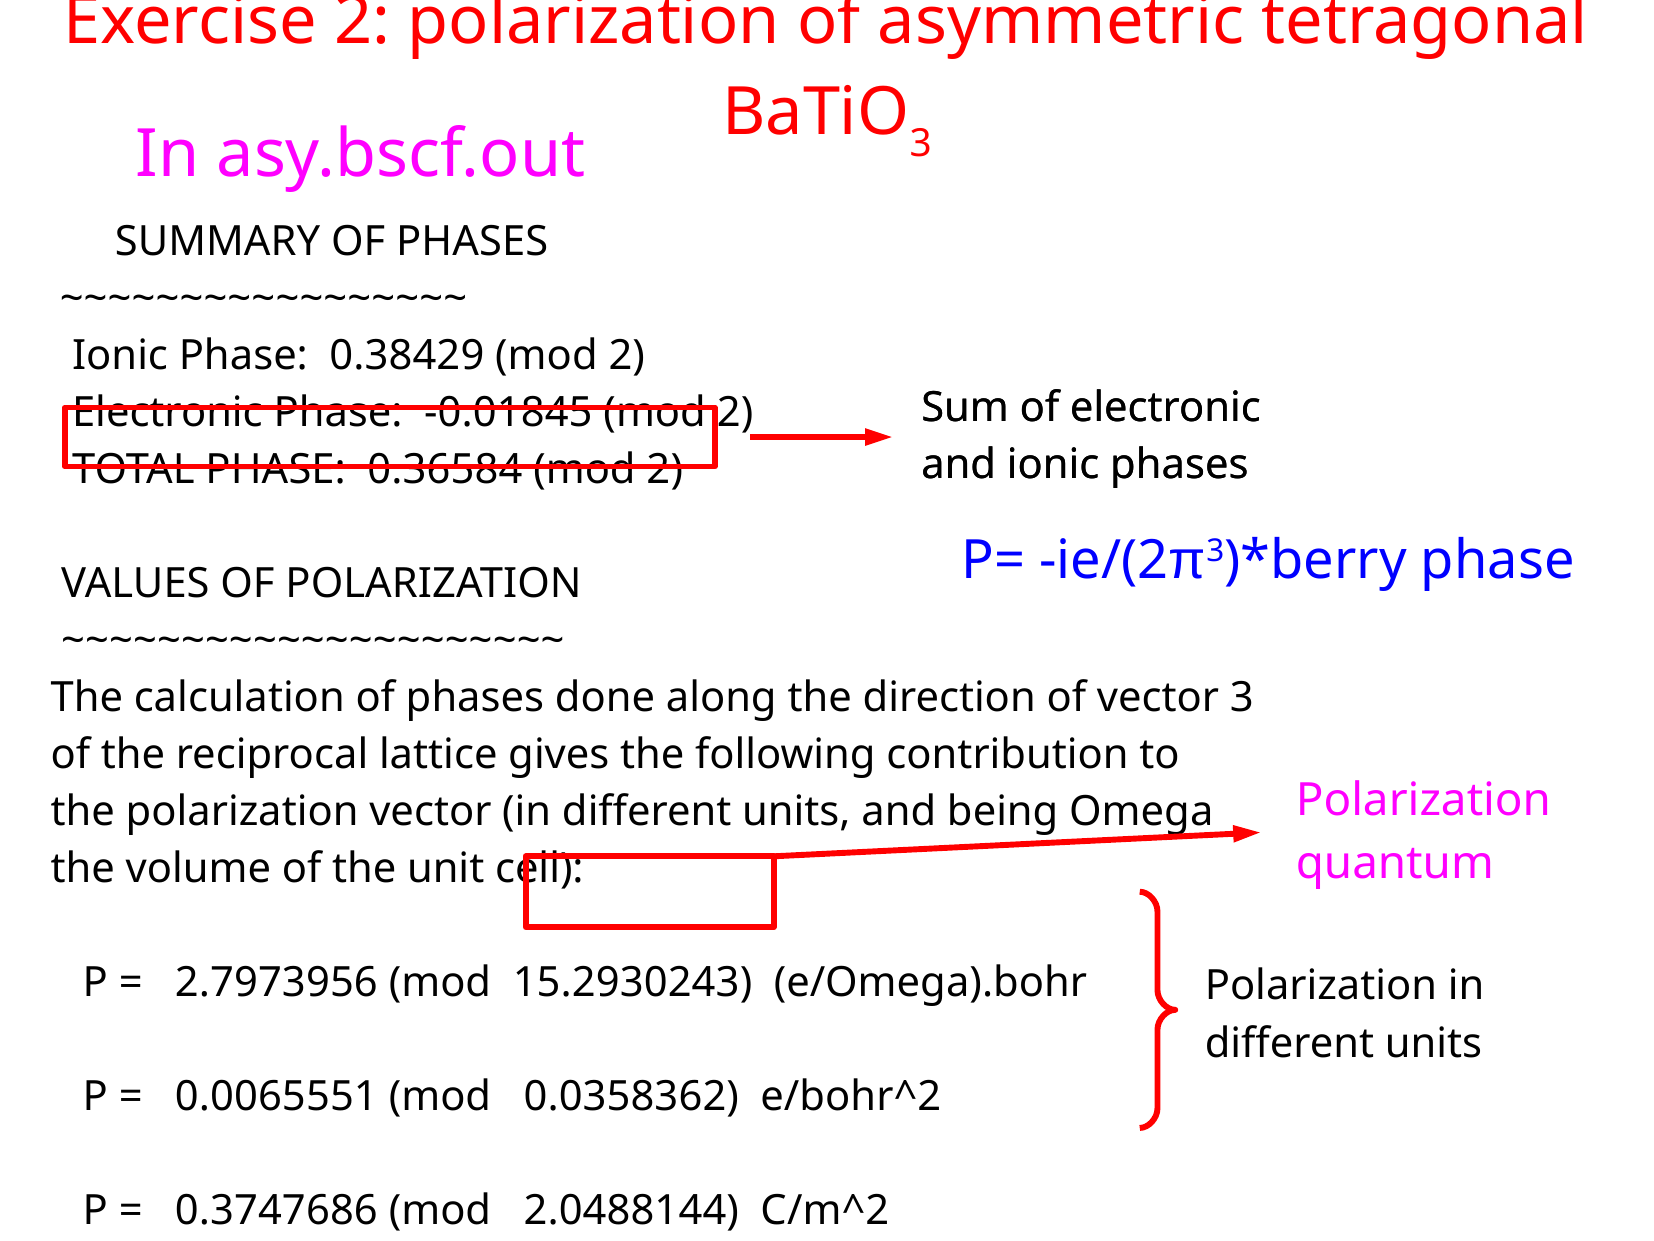

# Exercise 2: polarization of asymmetric tetragonal BaTiO3
In asy.bscf.out
 SUMMARY OF PHASES
	 ~~~~~~~~~~~~~~~~~
 Ionic Phase: 0.38429 (mod 2)
 Electronic Phase: -0.01845 (mod 2)
 TOTAL PHASE: 0.36584 (mod 2)
 VALUES OF POLARIZATION
 ~~~~~~~~~~~~~~~~~~~~~
 The calculation of phases done along the direction of vector 3
 of the reciprocal lattice gives the following contribution to
 the polarization vector (in different units, and being Omega
 the volume of the unit cell):
 P = 2.7973956 (mod 15.2930243) (e/Omega).bohr
 P = 0.0065551 (mod 0.0358362) e/bohr^2
 P = 0.3747686 (mod 2.0488144) C/m^2
 The polarization direction is: ( 0.00000 , 0.00000 , 1.00000 )
Sum of electronic
and ionic phases
Sum of electronic
and ionic phases
P= -ie/(2π3)*berry phase
Polarization
quantum
Polarization in
different units